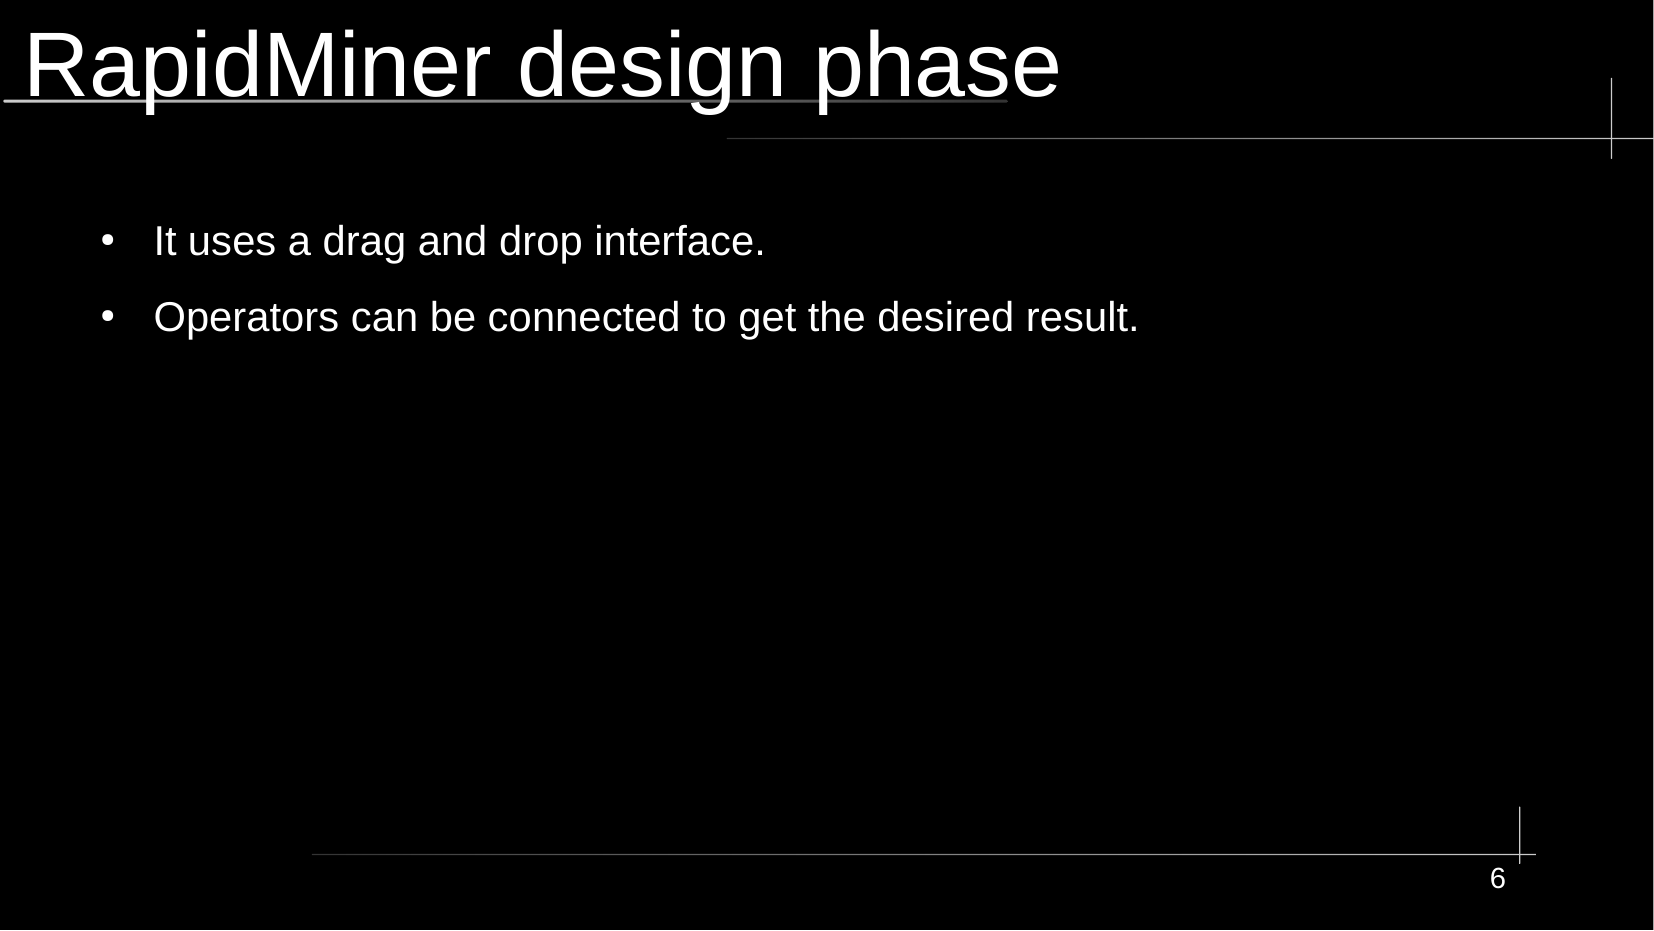

# RapidMiner design phase
It uses a drag and drop interface.
Operators can be connected to get the desired result.
6